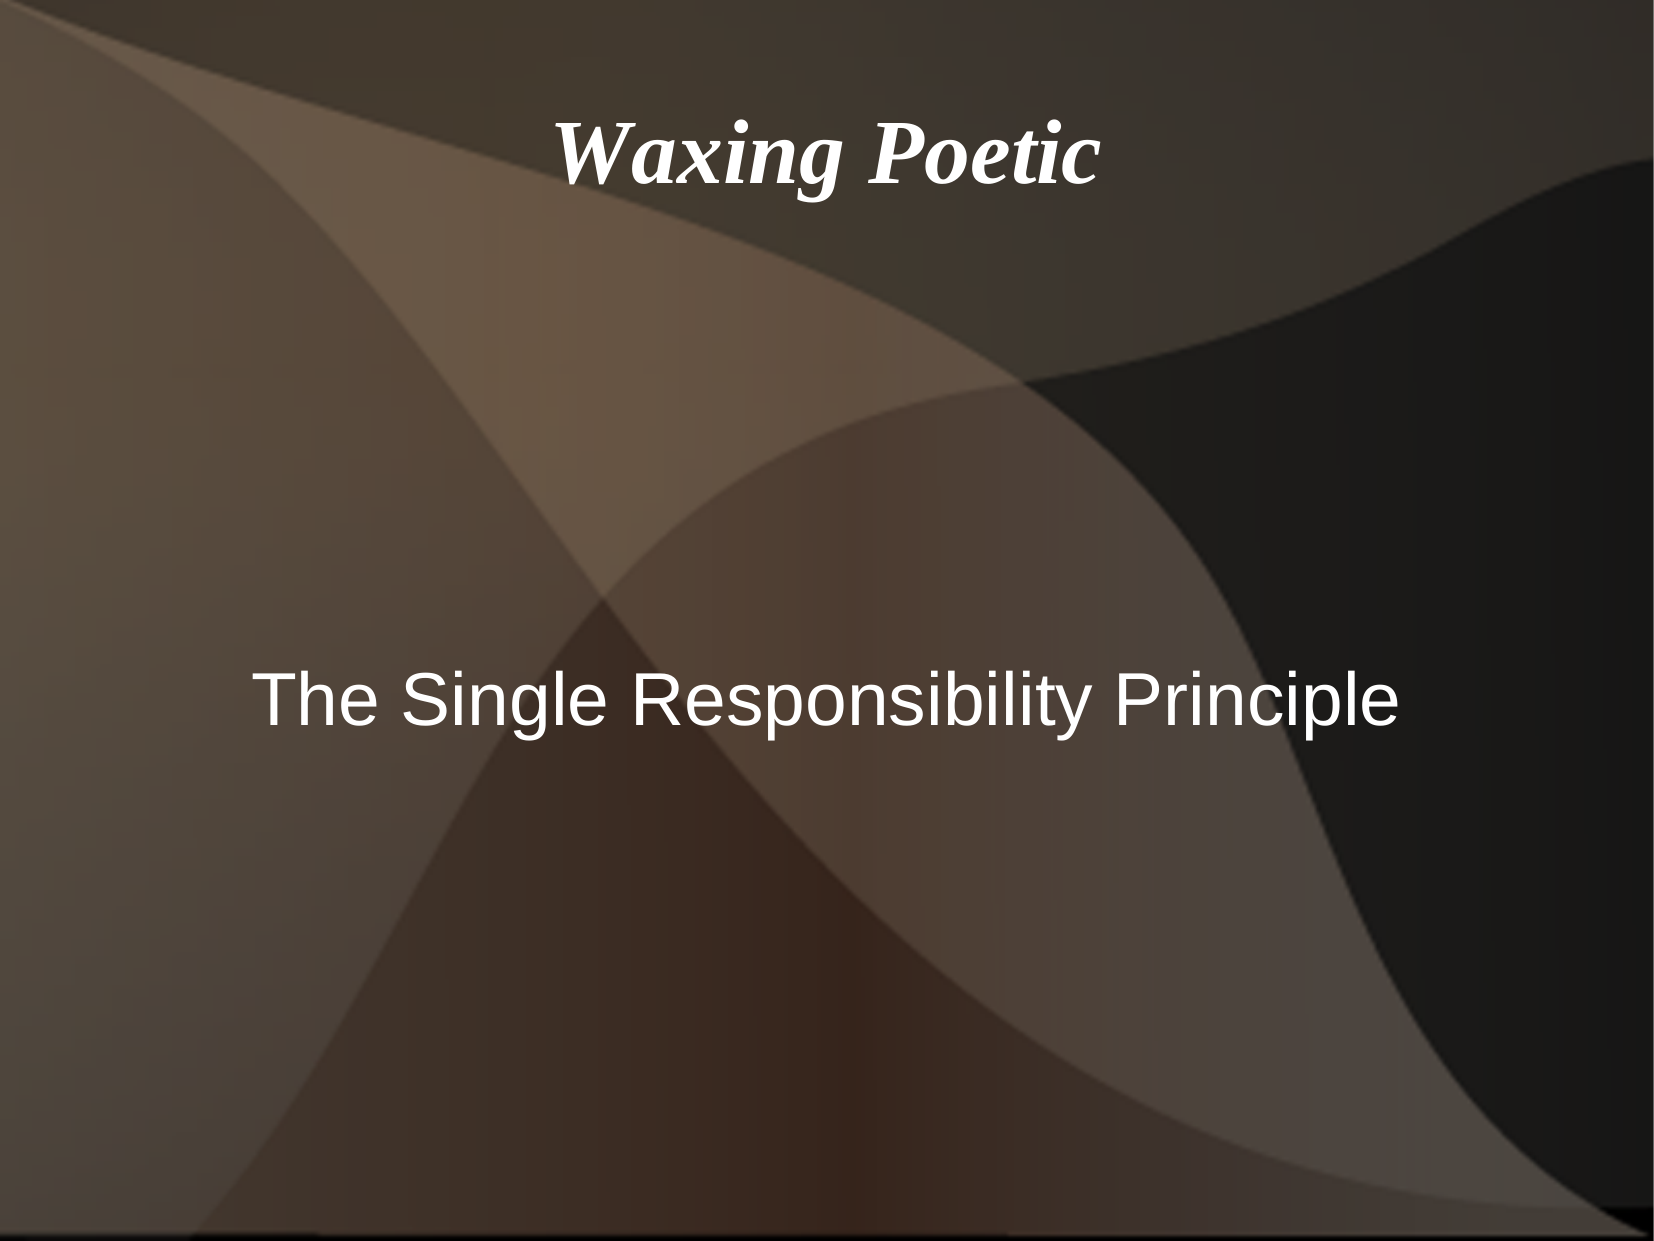

# Waxing Poetic
The Single Responsibility Principle